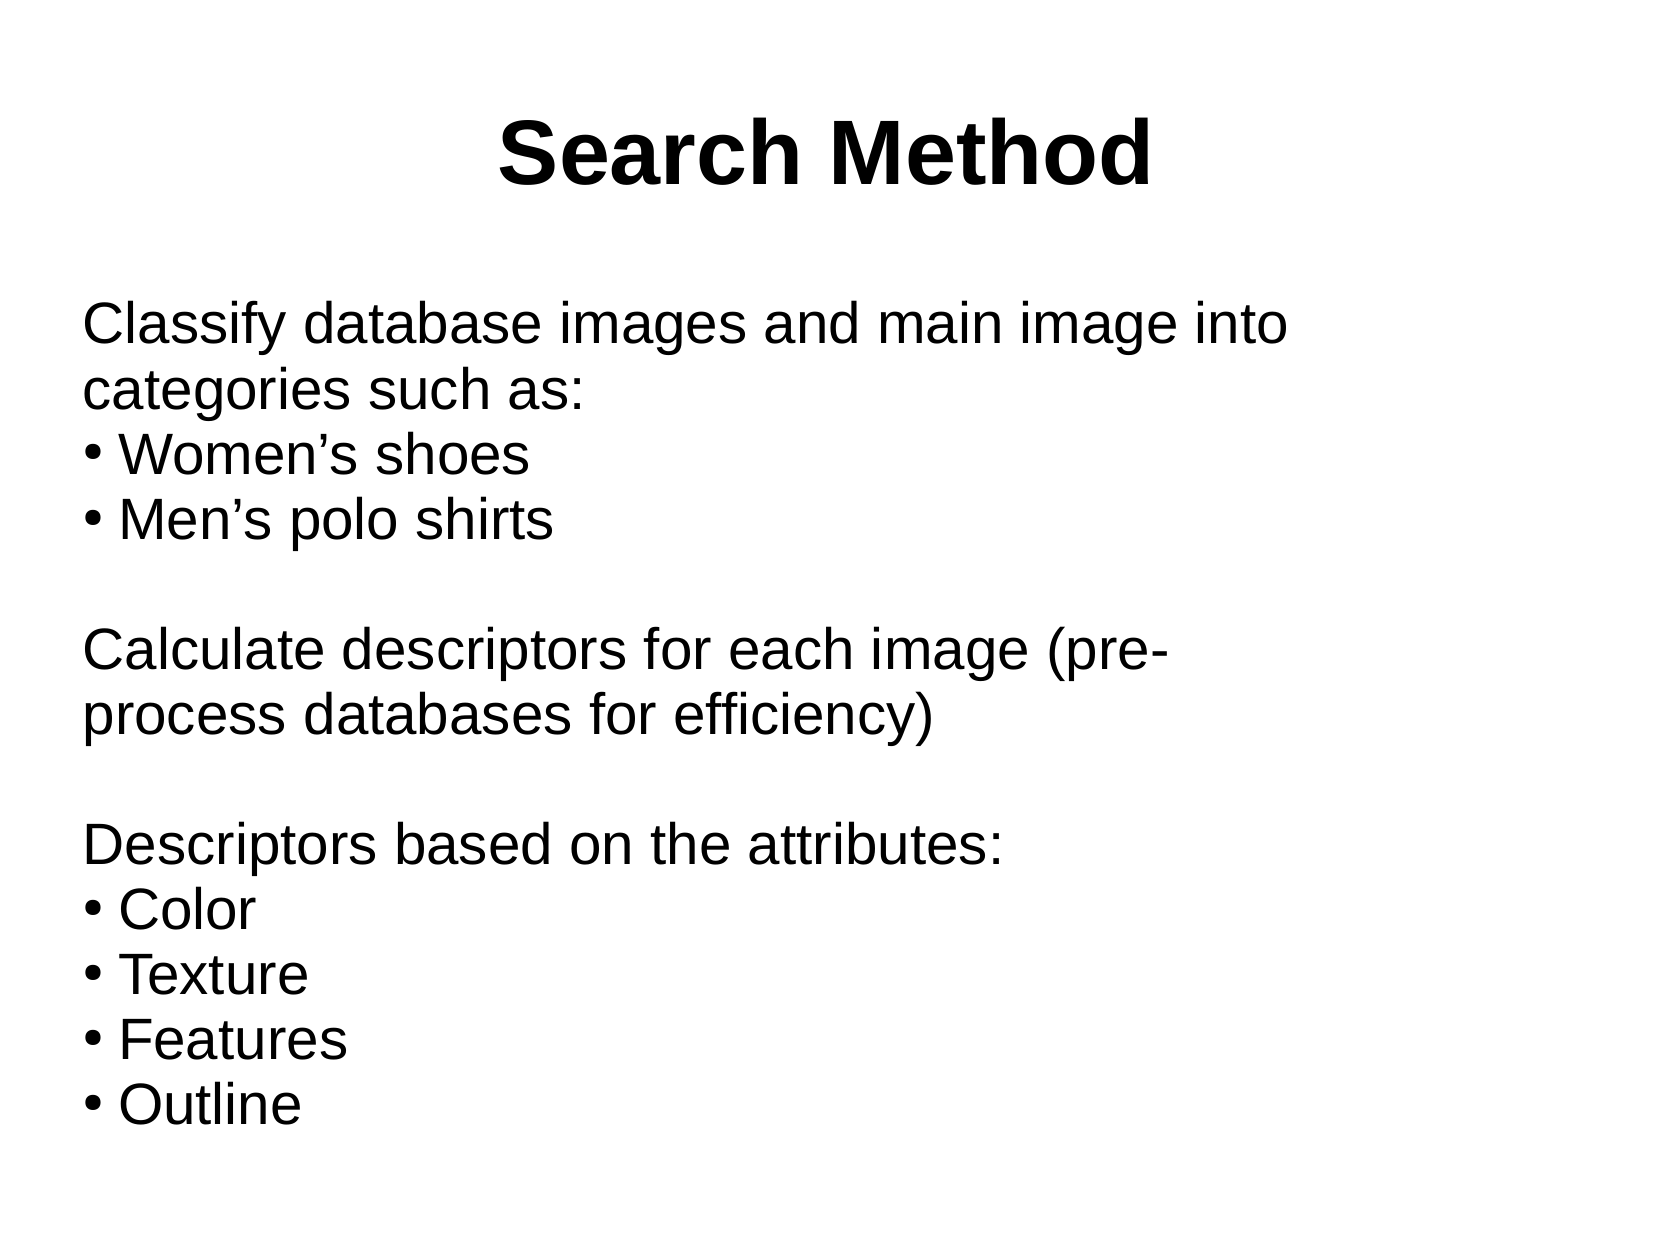

# Search Method
Classify database images and main image into categories such as:
Women’s shoes
Men’s polo shirts
Calculate descriptors for each image (pre-
process databases for efficiency)
Descriptors based on the attributes:
Color
Texture
Features
Outline